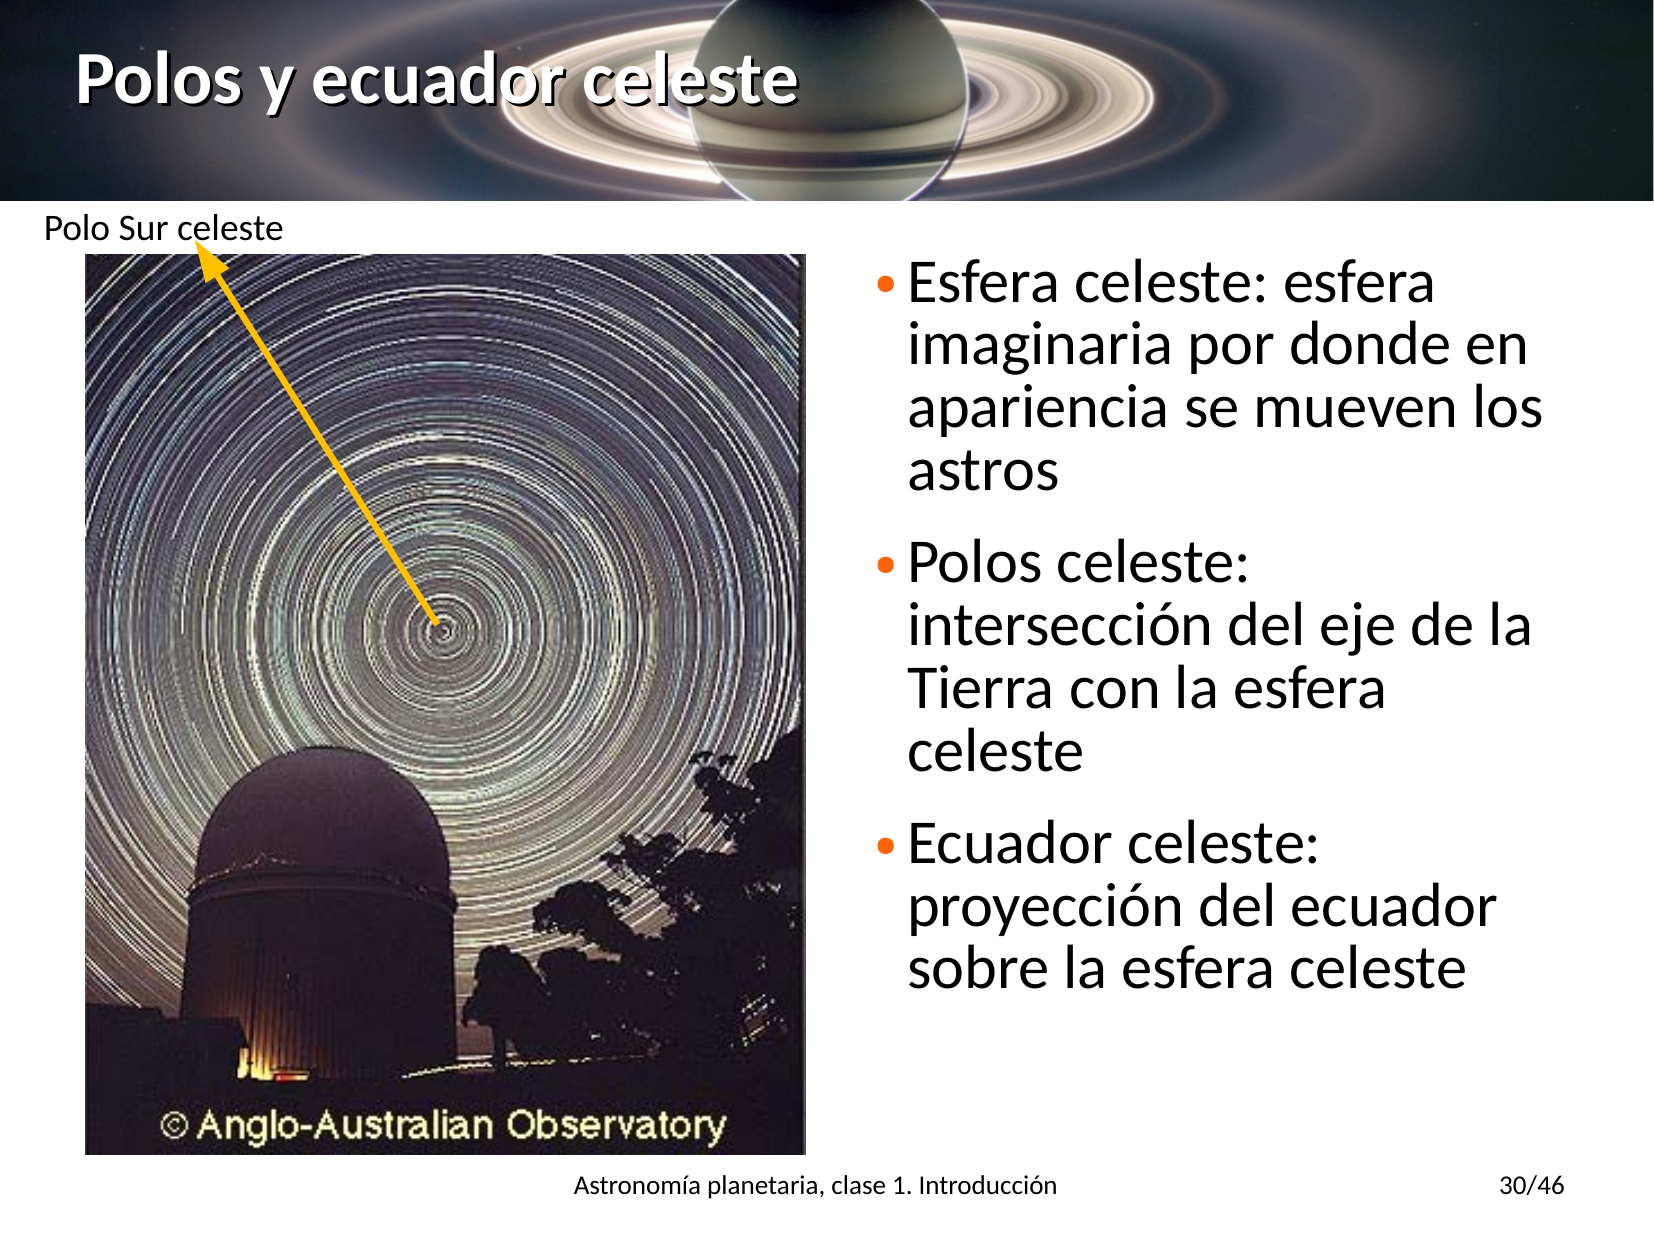

# Polos y ecuador celeste
Polo Sur celeste
Esfera celeste: esfera imaginaria por donde en apariencia se mueven los astros
Polos celeste: intersección del eje de la Tierra con la esfera celeste
Ecuador celeste: proyección del ecuador sobre la esfera celeste
Astronomía planetaria, clase 1. Introducción
30